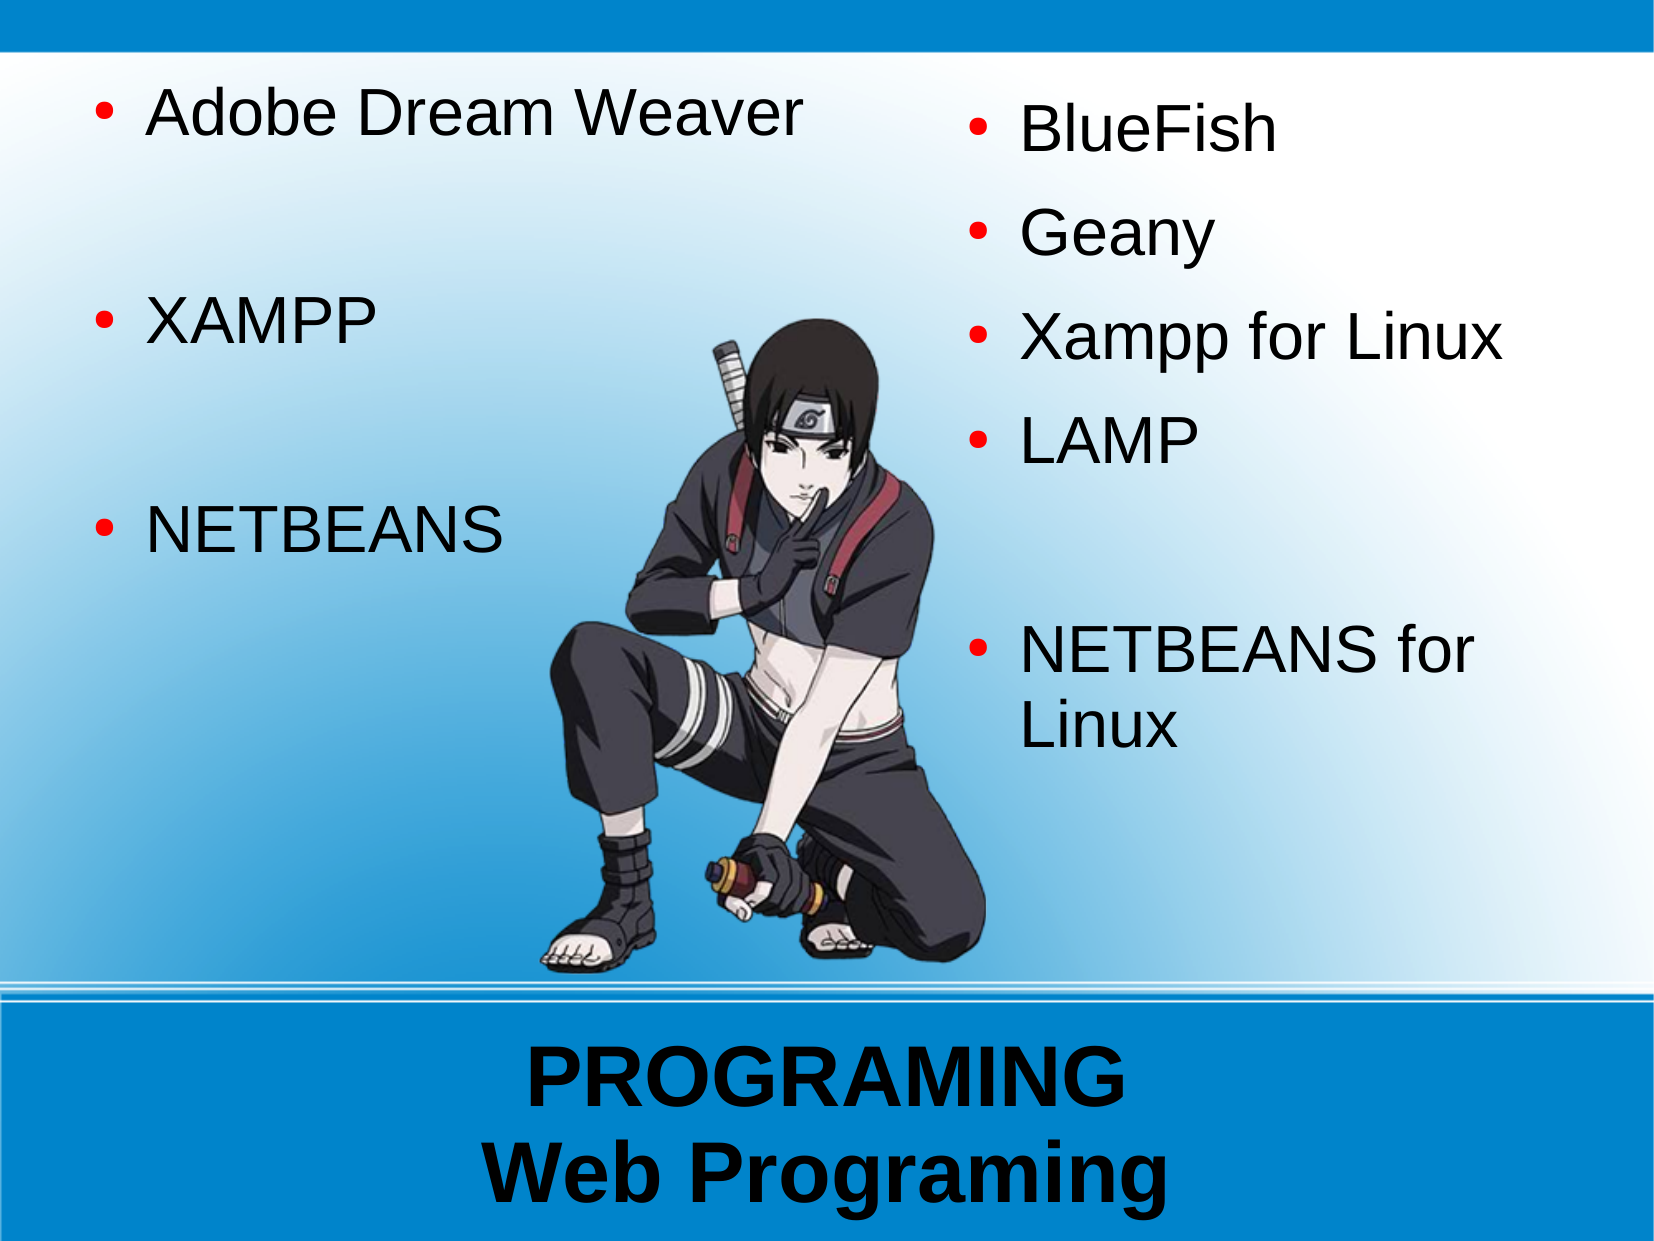

Adobe Dream Weaver
XAMPP
NETBEANS
BlueFish
Geany
Xampp for Linux
LAMP
NETBEANS for Linux
# PROGRAMING Web Programing